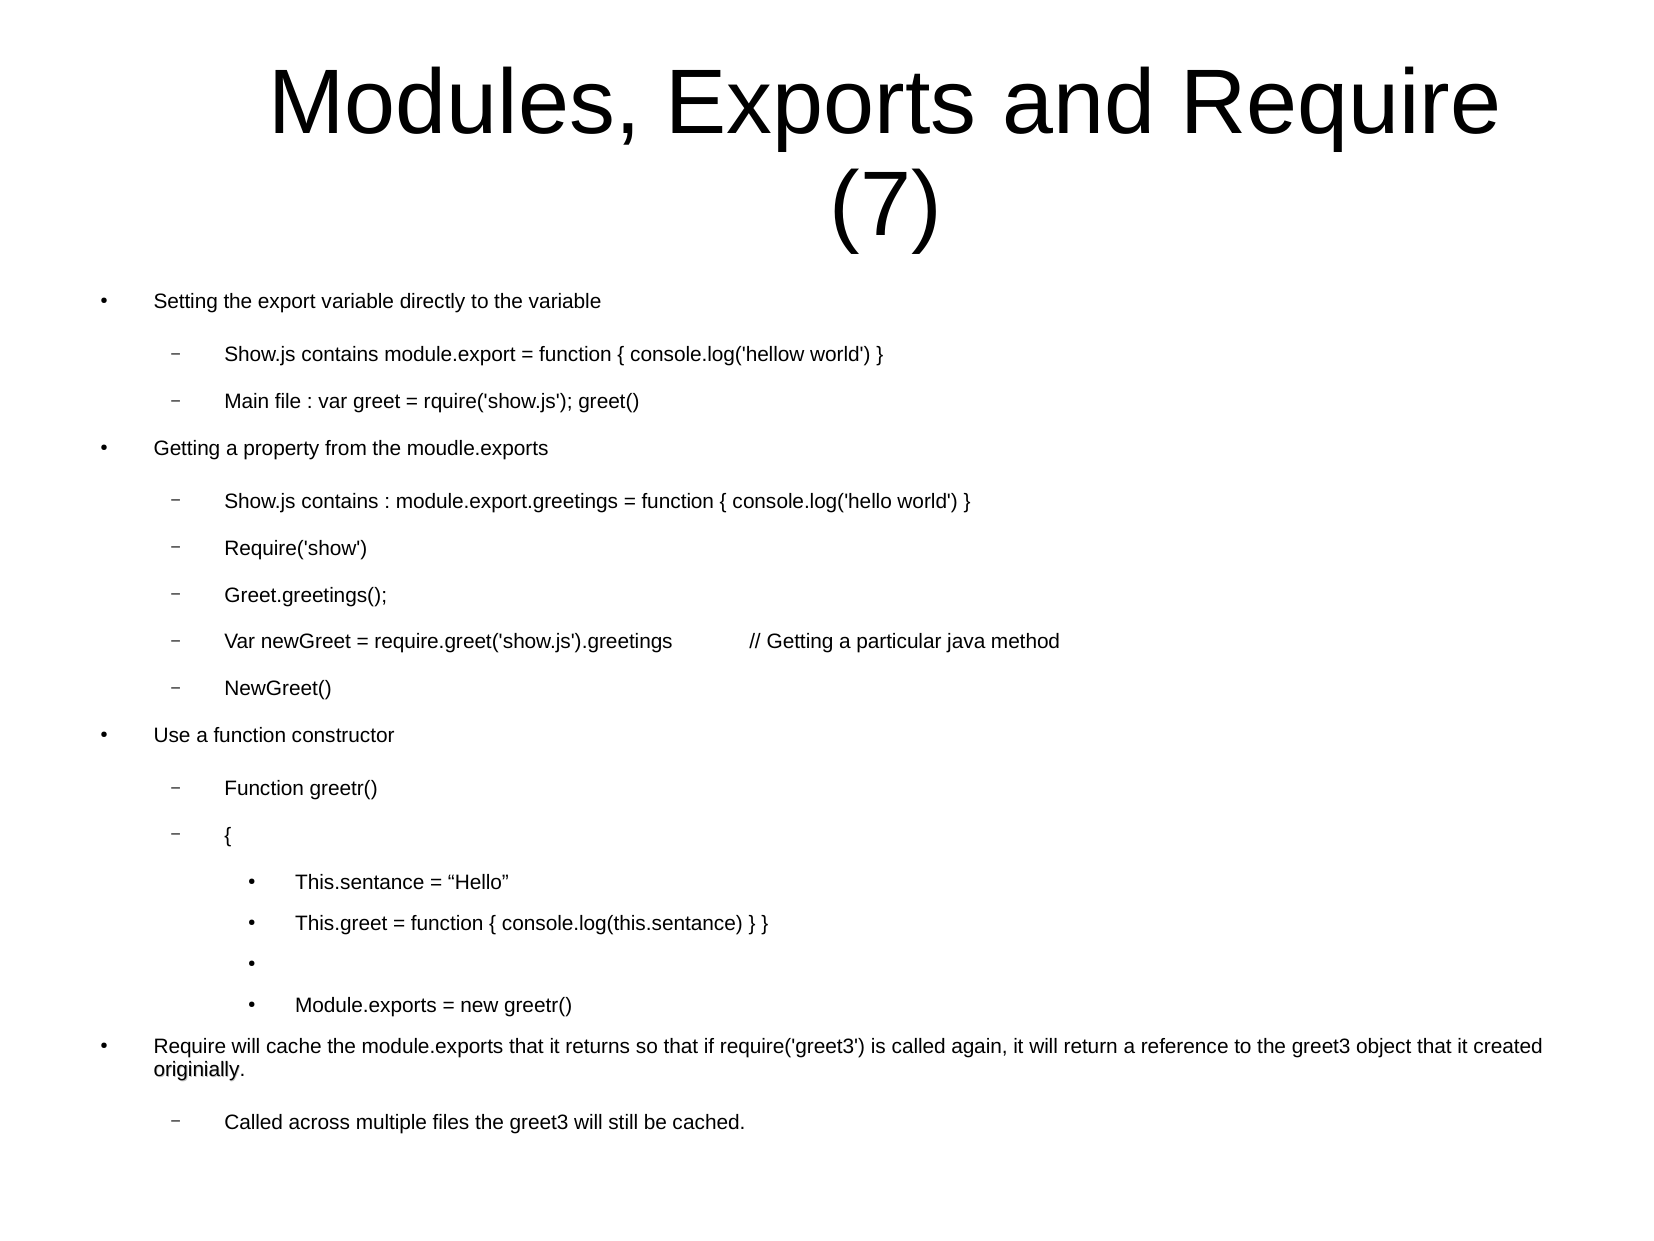

# Modules, Exports and Require (7)
Setting the export variable directly to the variable
Show.js contains module.export = function { console.log('hellow world') }
Main file : var greet = rquire('show.js'); greet()
Getting a property from the moudle.exports
Show.js contains : module.export.greetings = function { console.log('hello world') }
Require('show')
Greet.greetings();
Var newGreet = require.greet('show.js').greetings		// Getting a particular java method
NewGreet()
Use a function constructor
Function greetr()
{
This.sentance = “Hello”
This.greet = function { console.log(this.sentance) } }
Module.exports = new greetr()
Require will cache the module.exports that it returns so that if require('greet3') is called again, it will return a reference to the greet3 object that it created originially.
Called across multiple files the greet3 will still be cached.